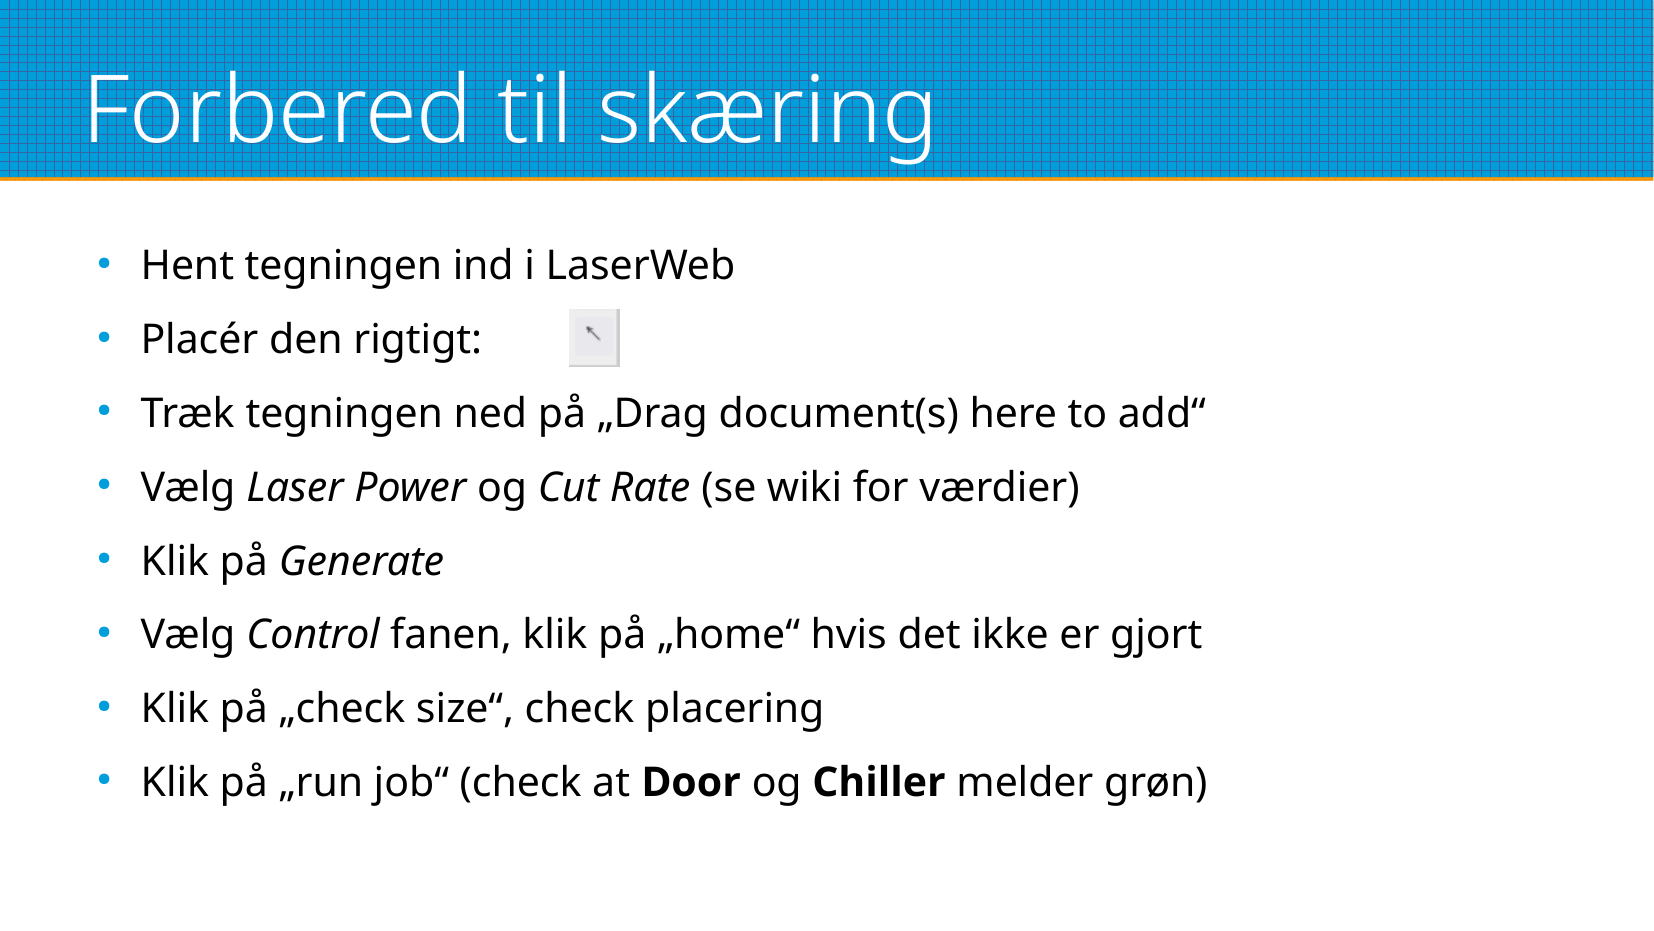

# Forbered til skæring
Hent tegningen ind i LaserWeb
Placér den rigtigt:
Træk tegningen ned på „Drag document(s) here to add“
Vælg Laser Power og Cut Rate (se wiki for værdier)
Klik på Generate
Vælg Control fanen, klik på „home“ hvis det ikke er gjort
Klik på „check size“, check placering
Klik på „run job“ (check at Door og Chiller melder grøn)